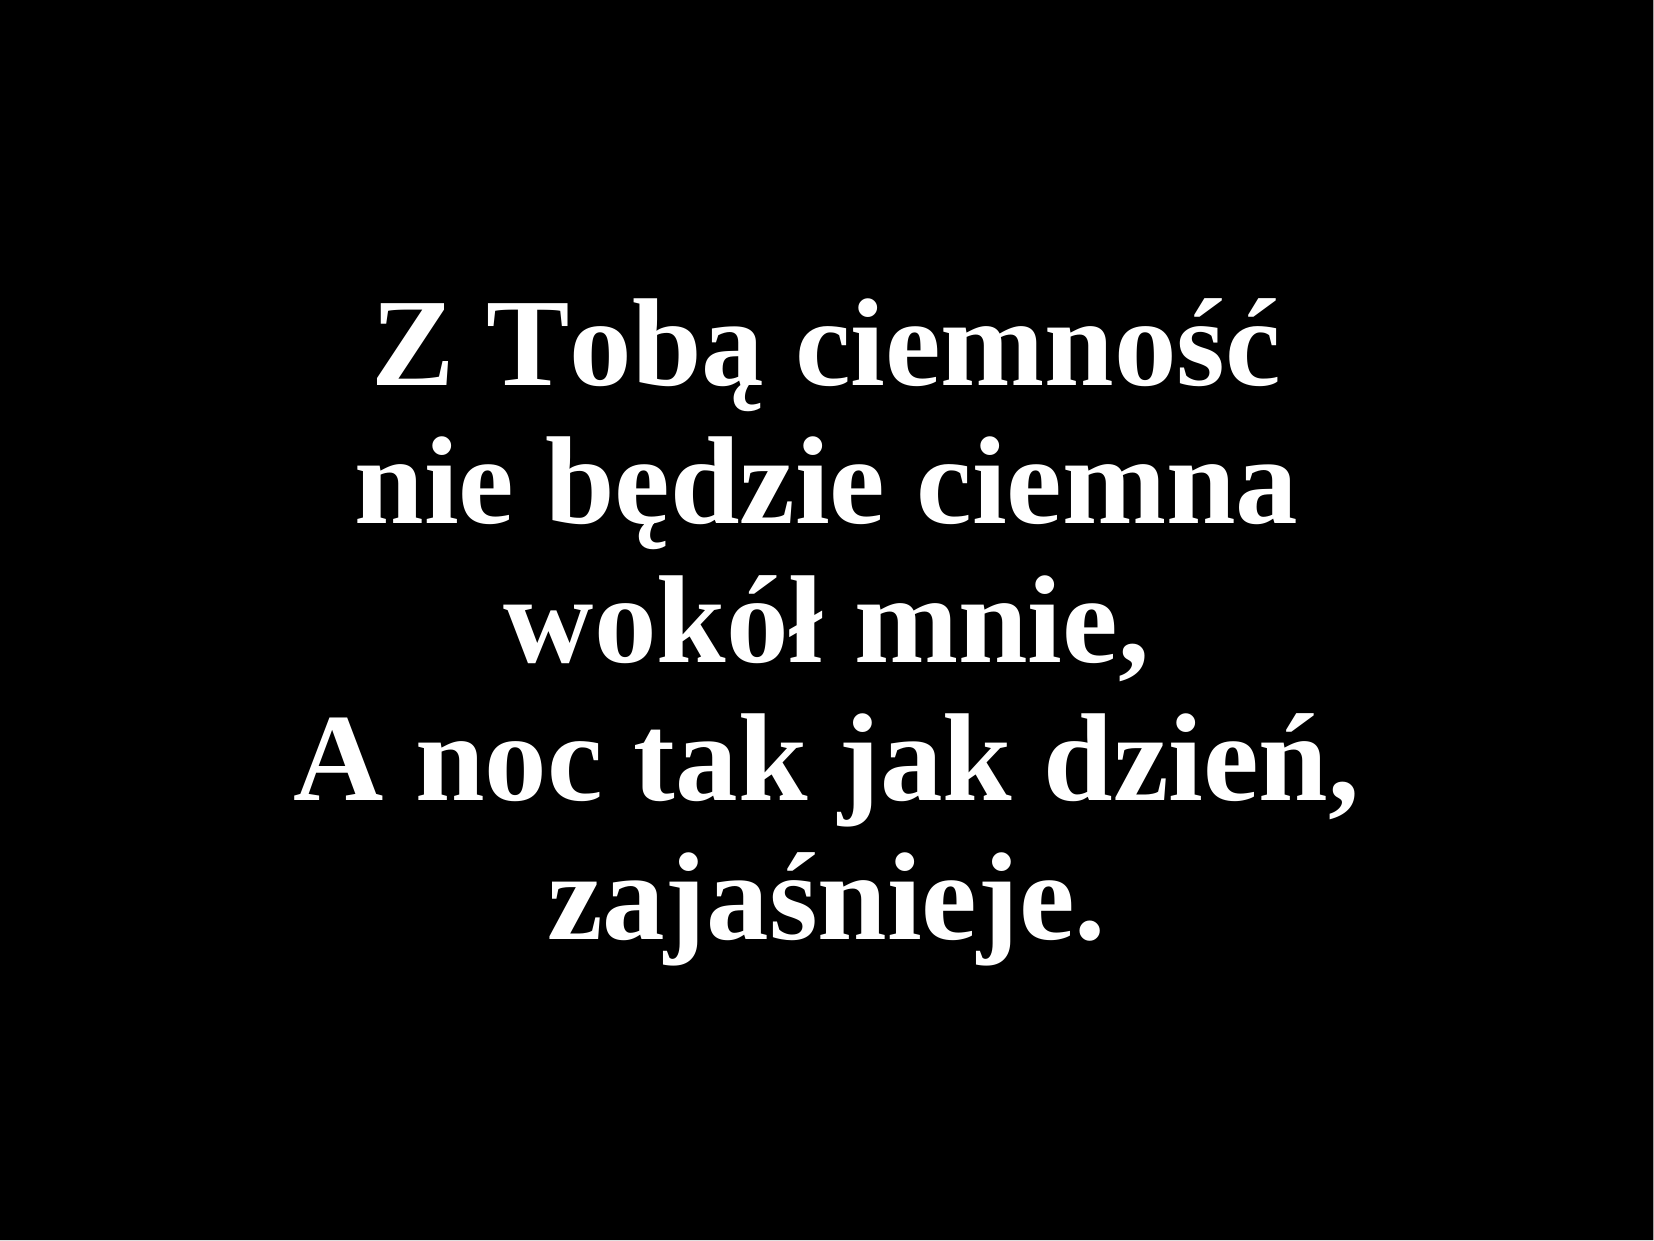

# Z Tobą ciemność nie będzie ciemna wokół mnie, A noc tak jak dzień, zajaśnieje.